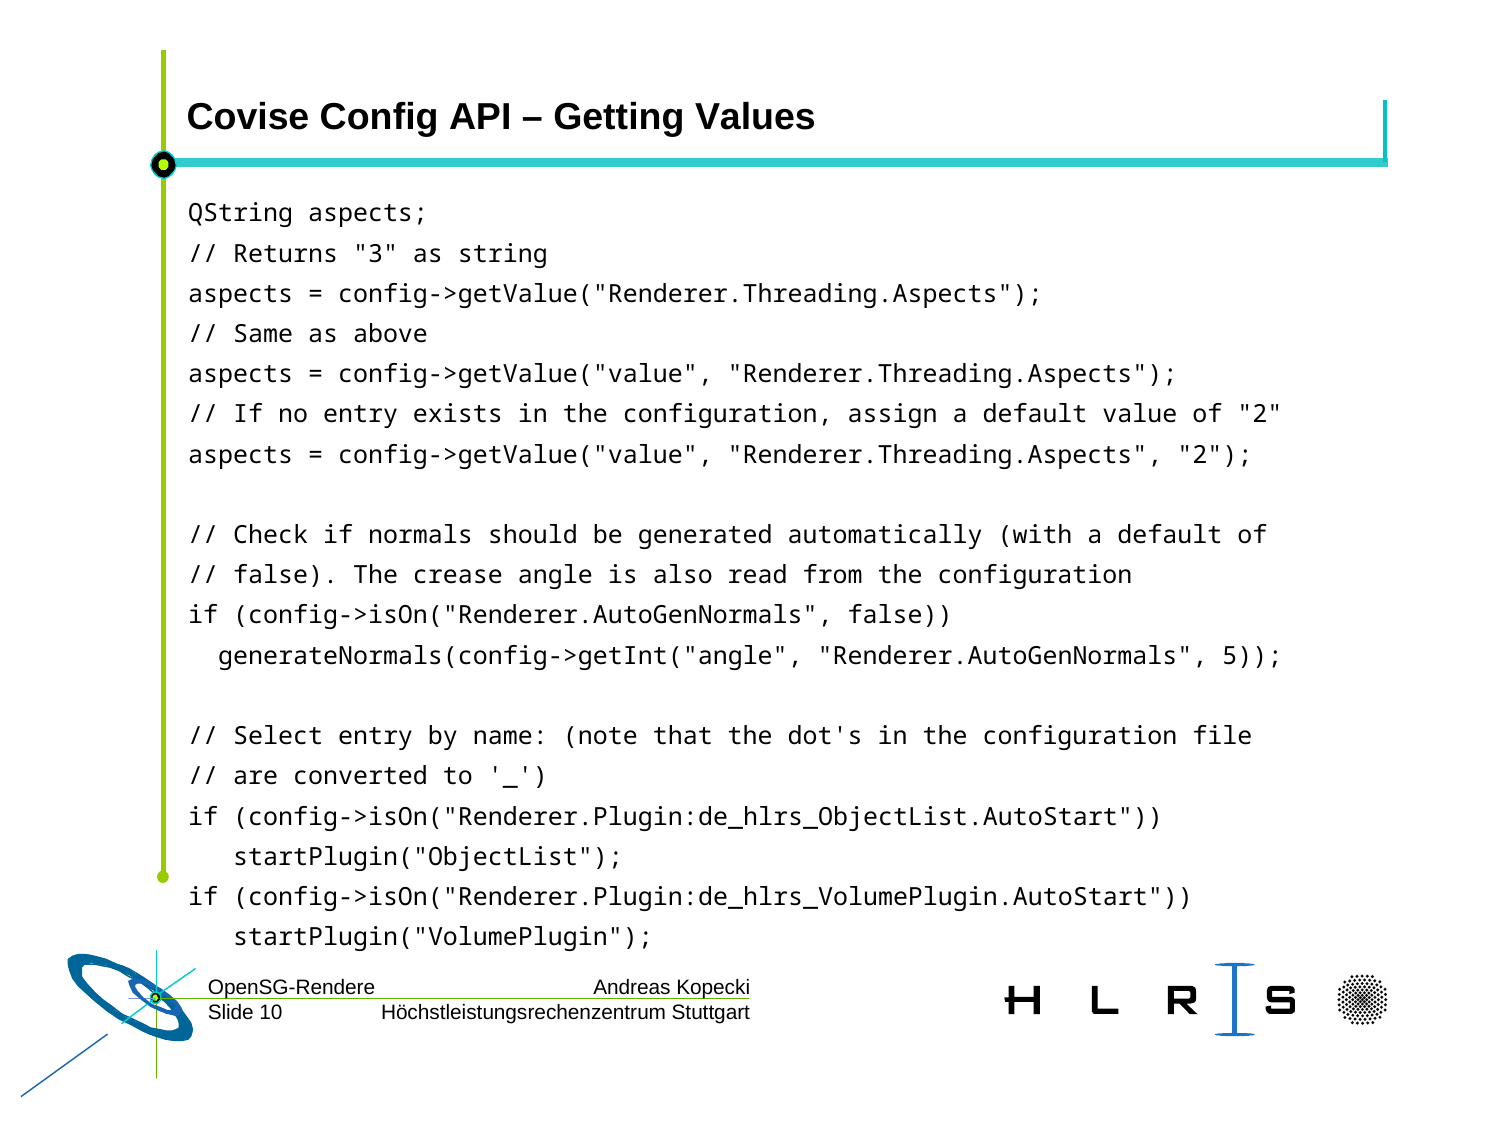

# Covise Config API – Getting Values
QString aspects;
// Returns "3" as string
aspects = config->getValue("Renderer.Threading.Aspects");
// Same as above
aspects = config->getValue("value", "Renderer.Threading.Aspects");
// If no entry exists in the configuration, assign a default value of "2"
aspects = config->getValue("value", "Renderer.Threading.Aspects", "2");
// Check if normals should be generated automatically (with a default of
// false). The crease angle is also read from the configuration
if (config->isOn("Renderer.AutoGenNormals", false))
 generateNormals(config->getInt("angle", "Renderer.AutoGenNormals", 5));
// Select entry by name: (note that the dot's in the configuration file
// are converted to '_')
if (config->isOn("Renderer.Plugin:de_hlrs_ObjectList.AutoStart"))
 startPlugin("ObjectList");
if (config->isOn("Renderer.Plugin:de_hlrs_VolumePlugin.AutoStart"))
 startPlugin("VolumePlugin");
OpenSG-Rendere
10